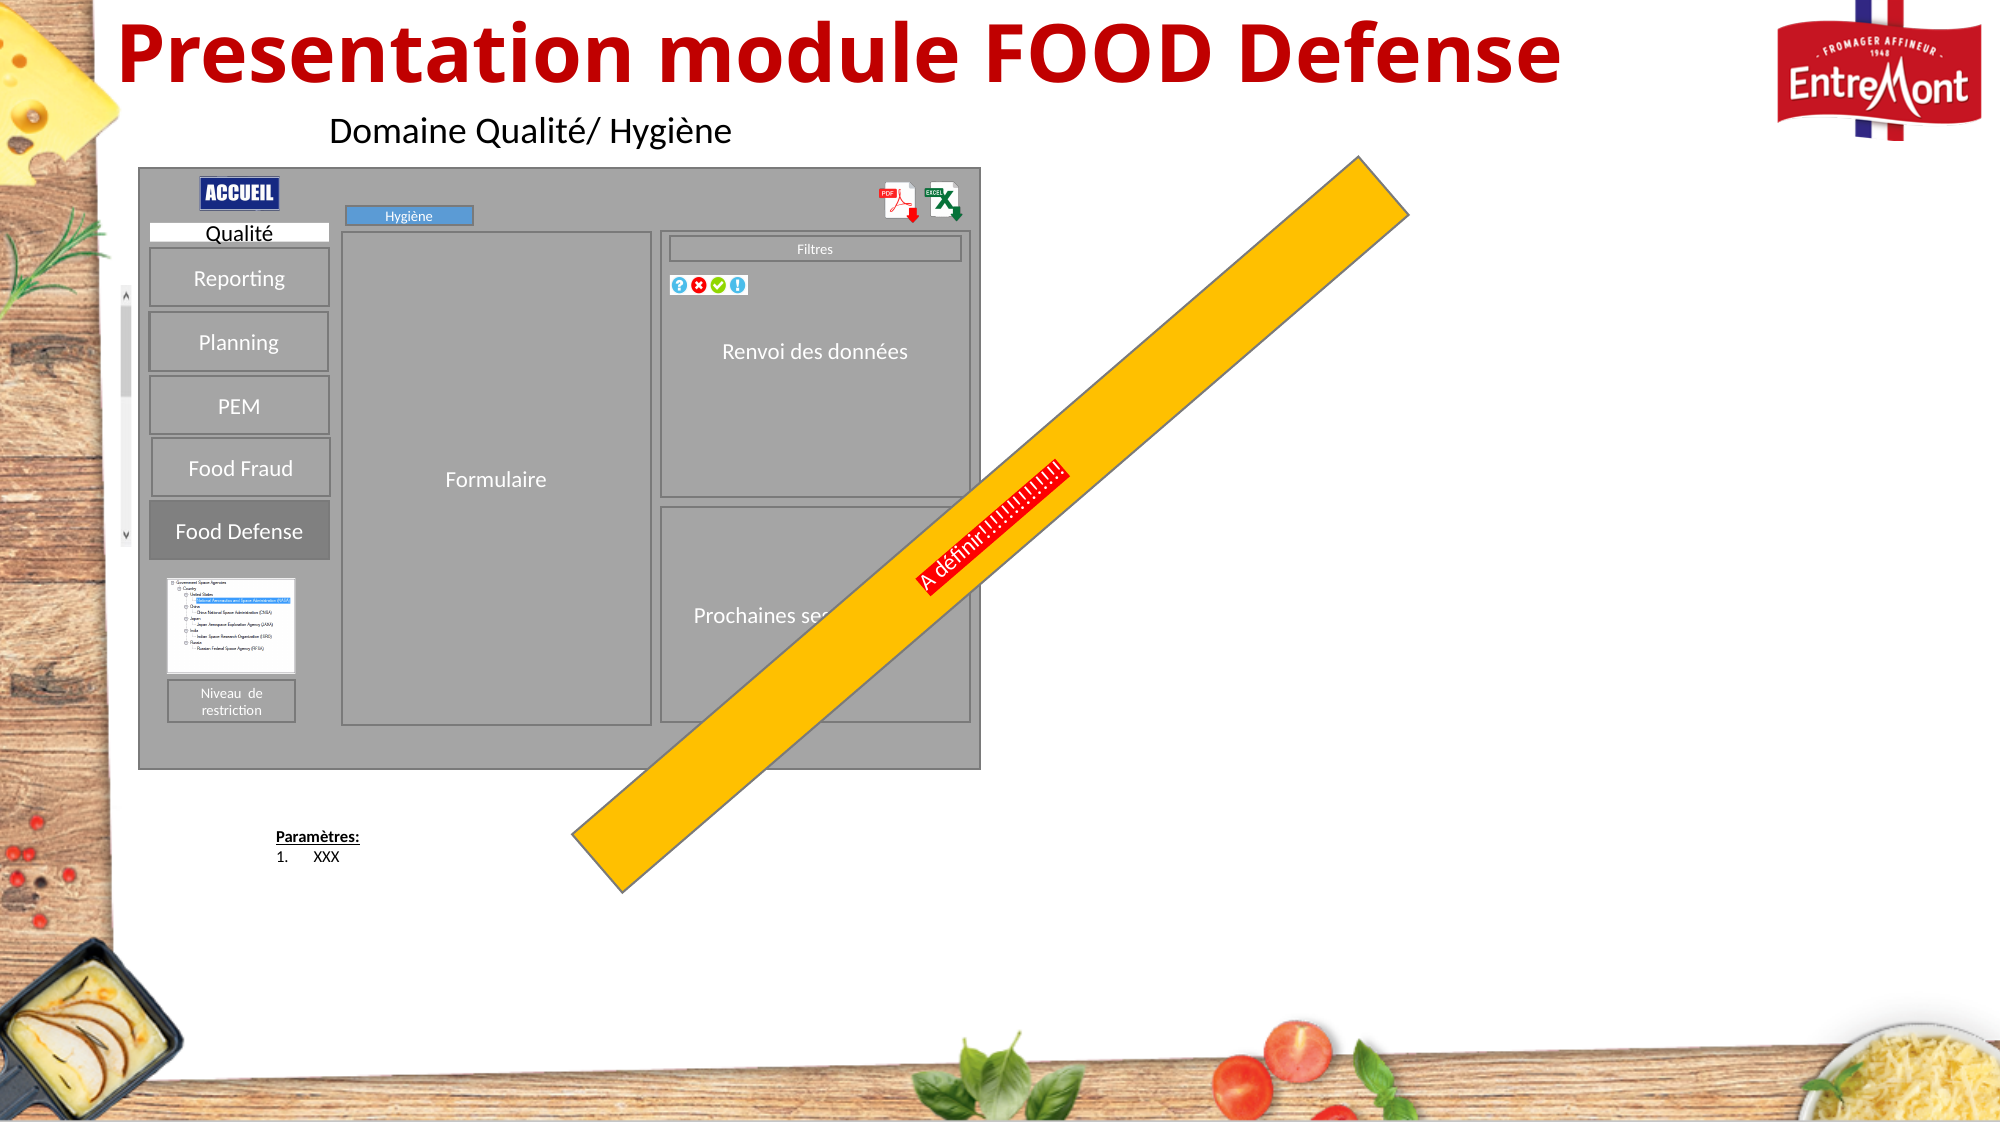

Presentation module FOOD Defense
Domaine Qualité/ Hygiène
Renvoi des données
Formulaire
Filtres
Food Defense
Prochaines sessions audit
Niveau de restriction
Hygiène
Qualité
Reporting
Planning
PEM
Food Fraud
A définir!!!!!!!!!!!!!!
Paramètres:
XXX